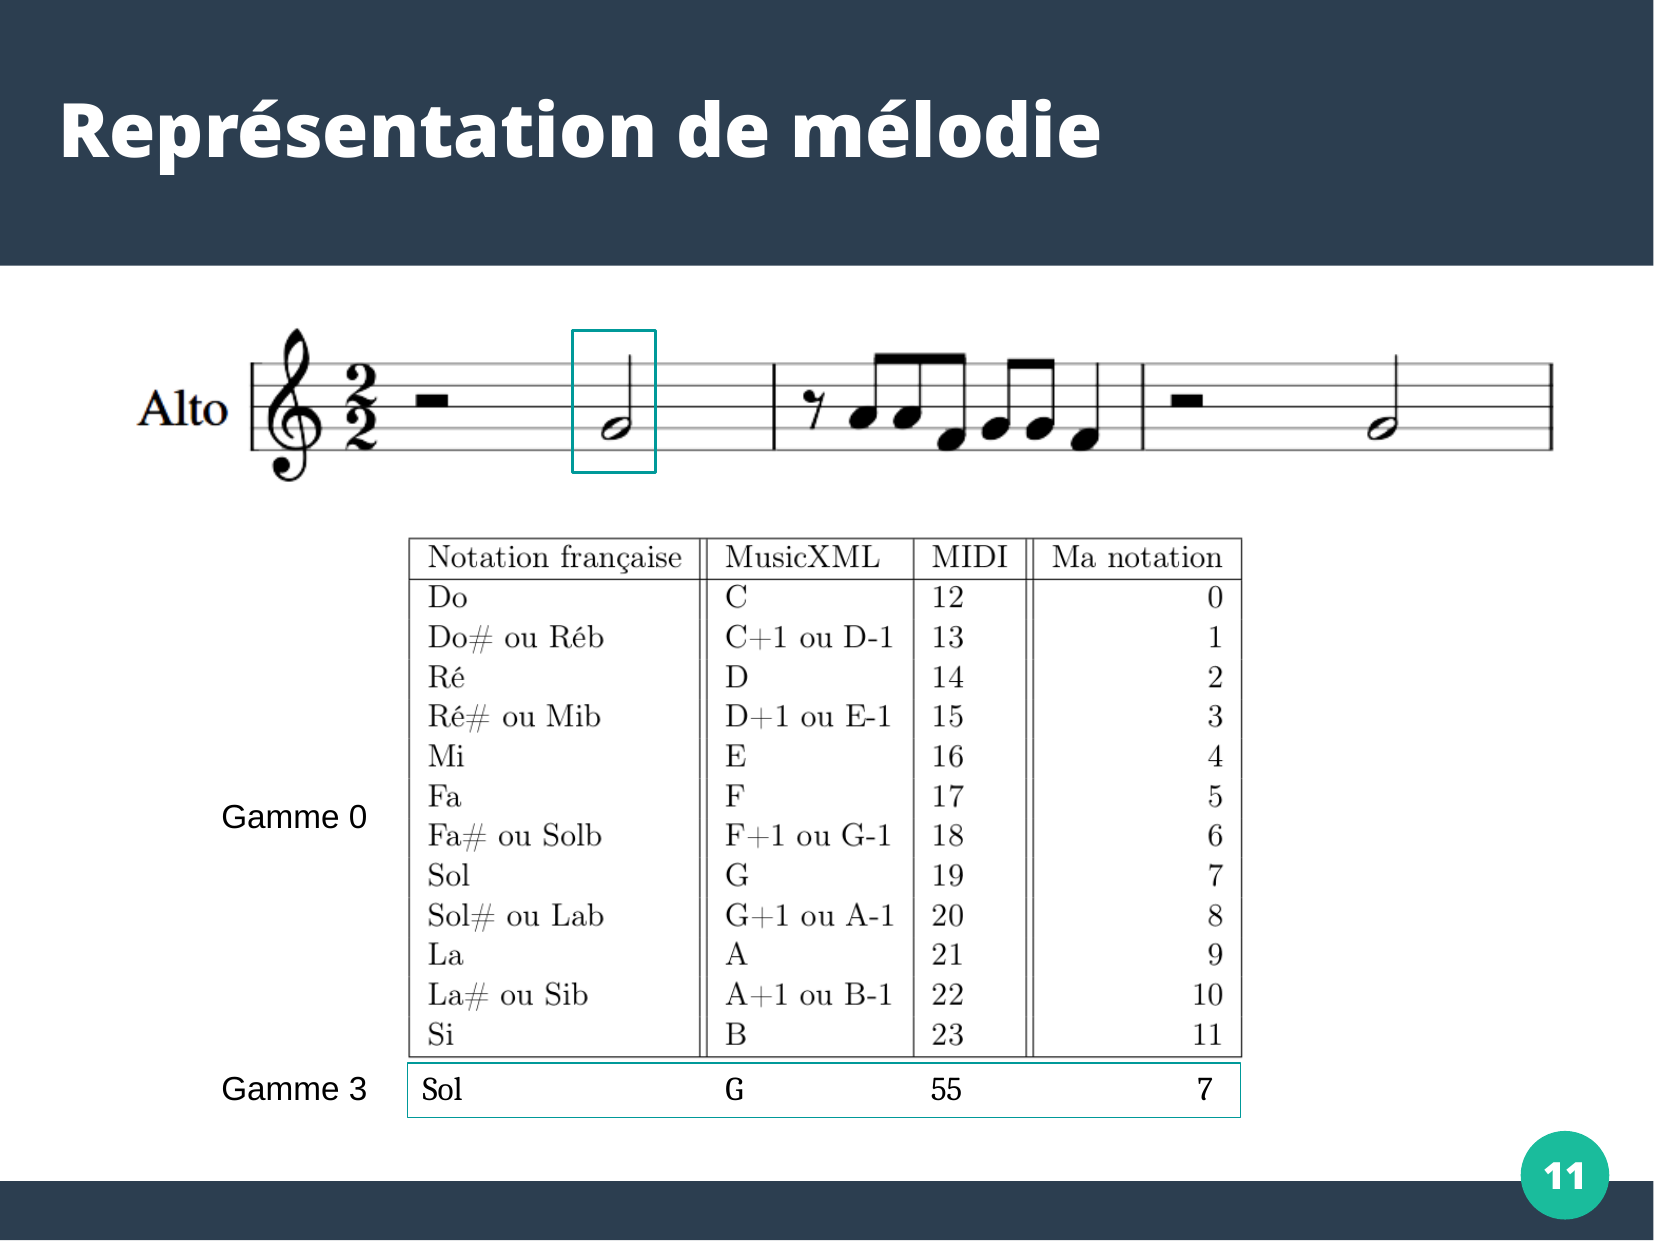

# Représentation de mélodie
Gamme 0
Gamme 3
Sol				 G		 55			 7
11